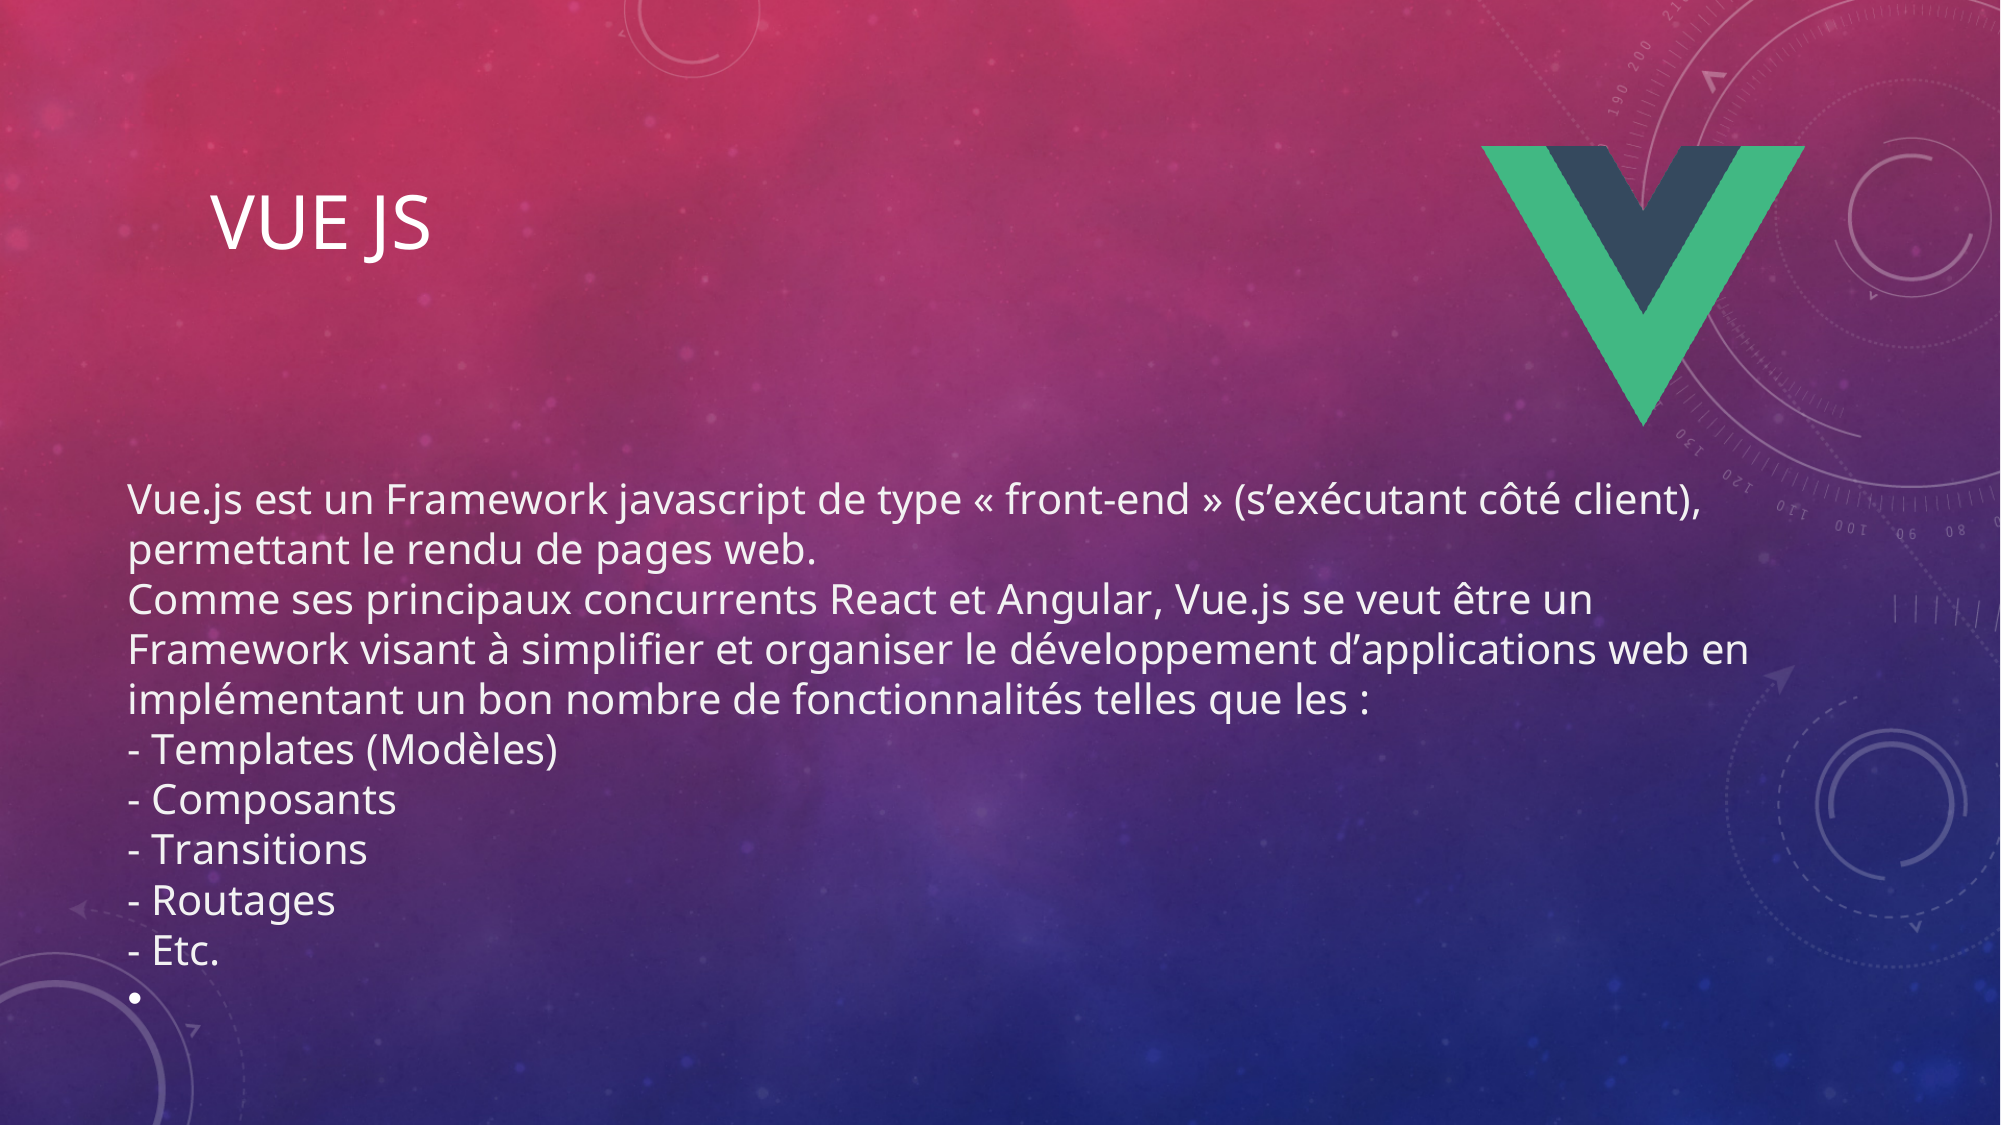

# Vue js
Vue.js est un Framework javascript de type « front-end » (s’exécutant côté client), permettant le rendu de pages web.
Comme ses principaux concurrents React et Angular, Vue.js se veut être un Framework visant à simplifier et organiser le développement d’applications web en implémentant un bon nombre de fonctionnalités telles que les :
- Templates (Modèles)
- Composants
- Transitions
- Routages
- Etc.